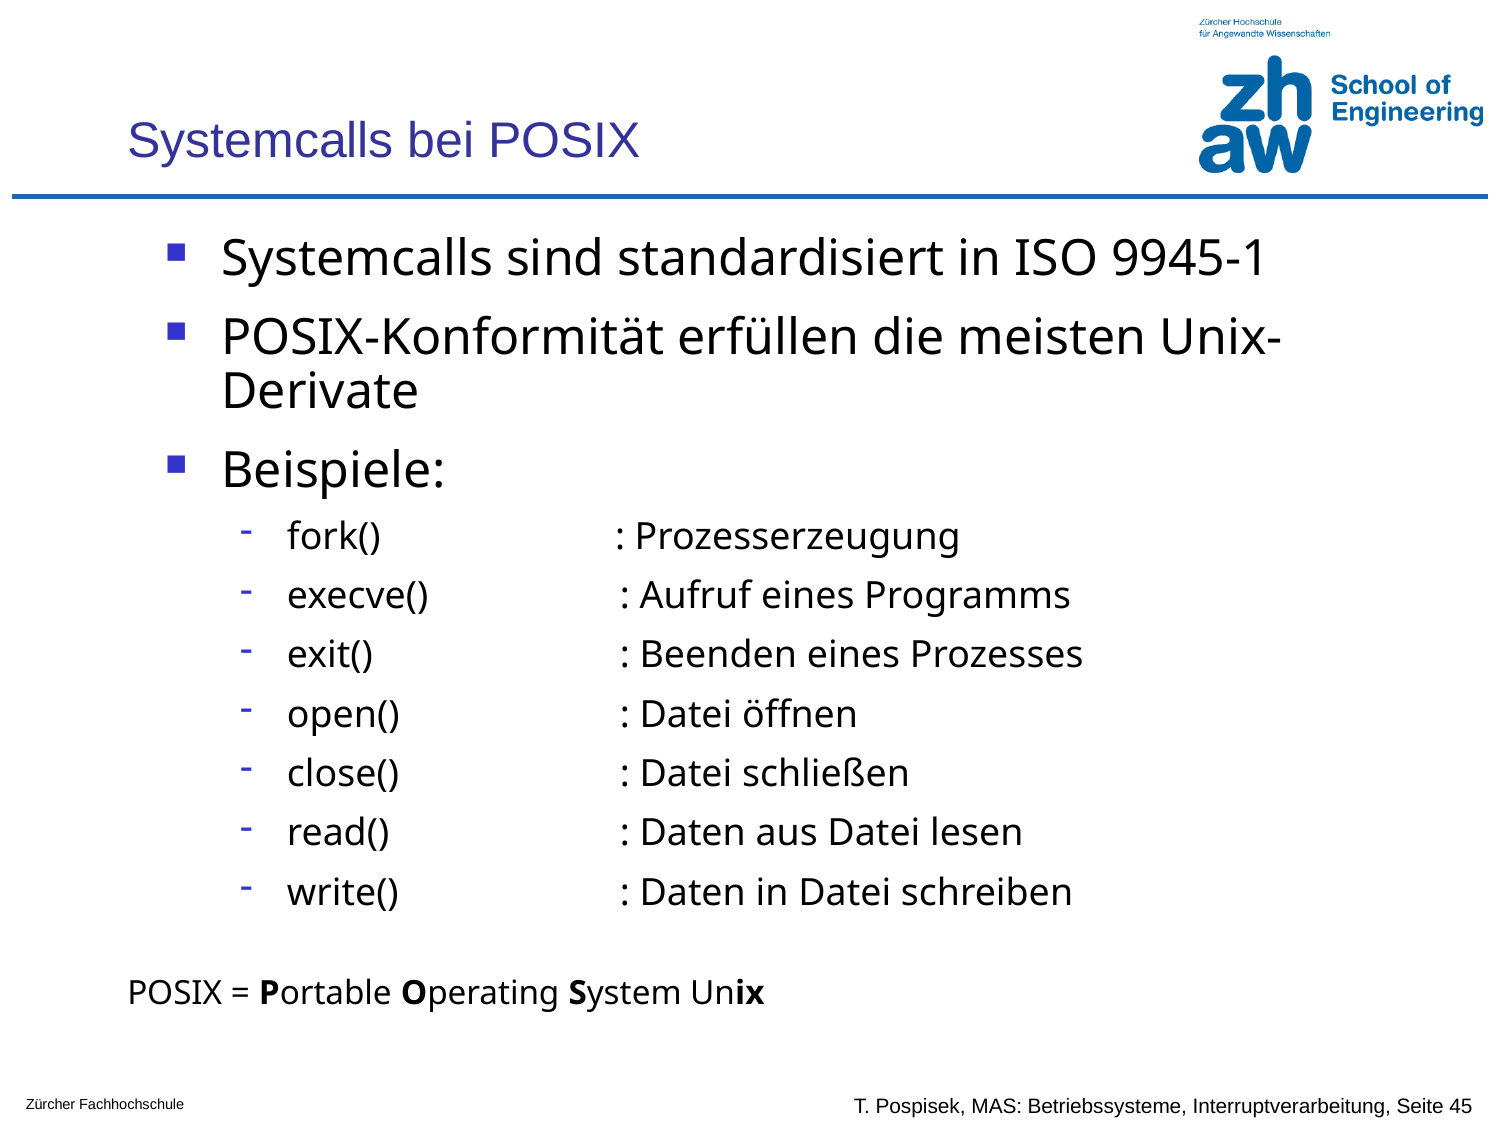

# Systemcalls bei POSIX
Systemcalls sind standardisiert in ISO 9945-1
POSIX-Konformität erfüllen die meisten Unix-Derivate
Beispiele:
fork()	: Prozesserzeugung
execve()	: Aufruf eines Programms
exit()	: Beenden eines Prozesses
open()	: Datei öffnen
close()	: Datei schließen
read()	: Daten aus Datei lesen
write()	: Daten in Datei schreiben
POSIX = Portable Operating System Unix